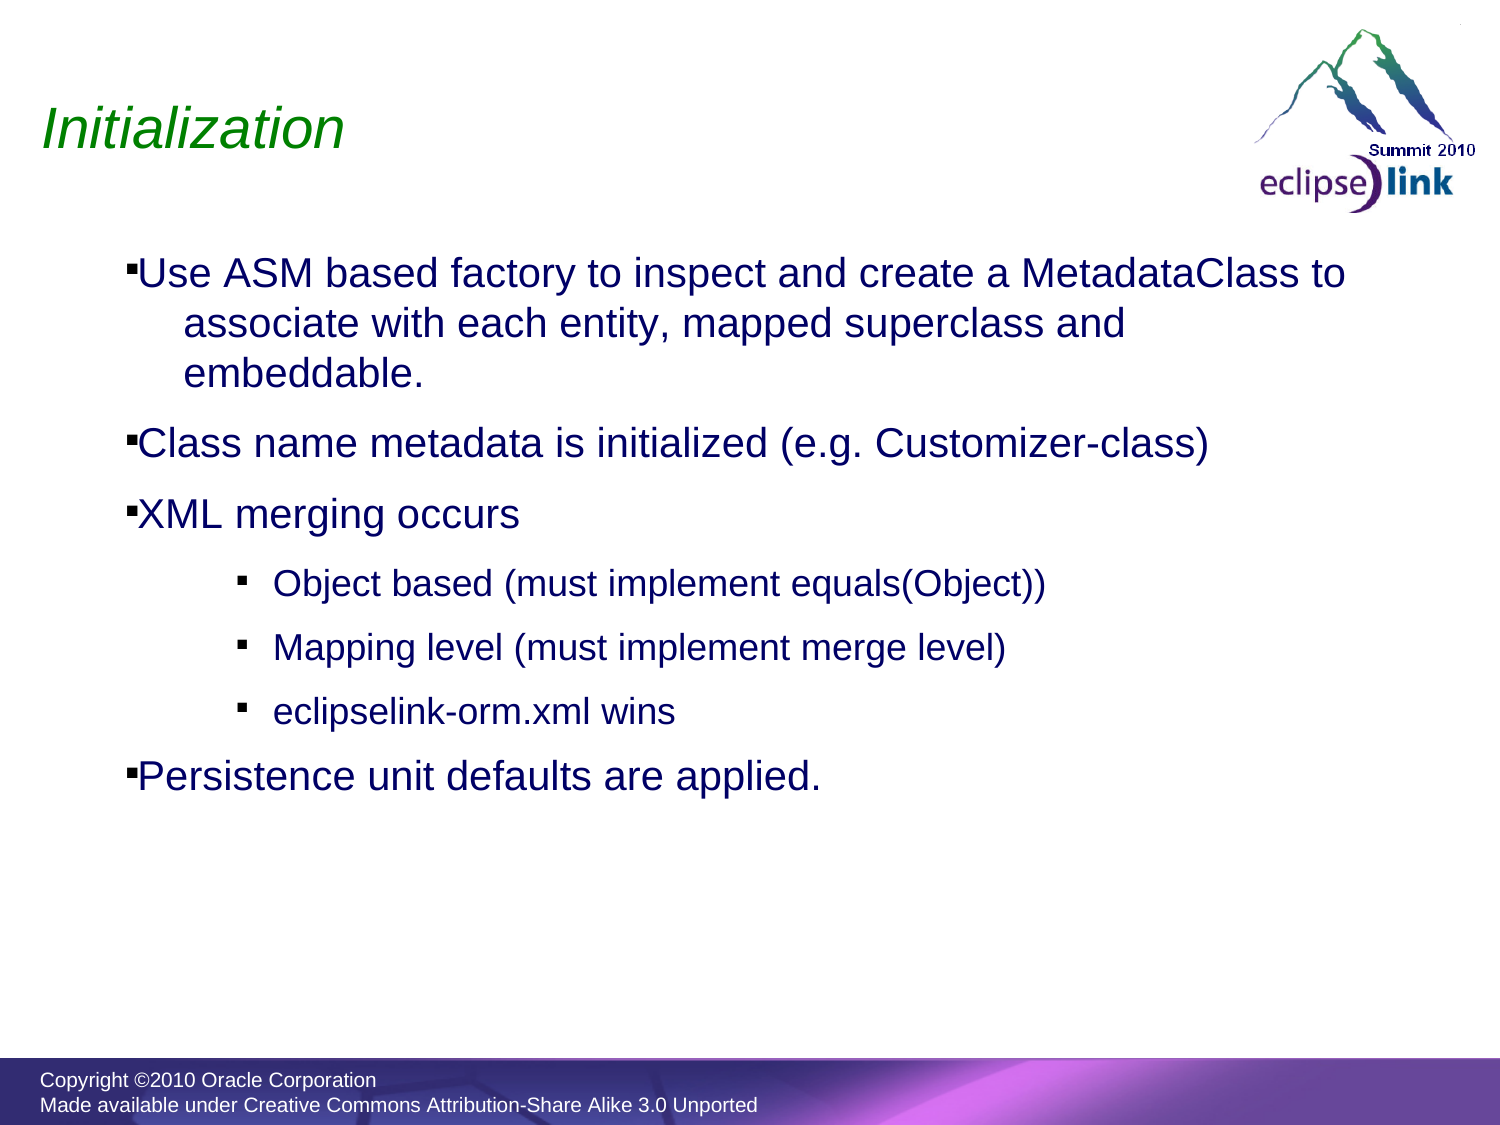

# Initialization
Use ASM based factory to inspect and create a MetadataClass to associate with each entity, mapped superclass and embeddable.
Class name metadata is initialized (e.g. Customizer-class)
XML merging occurs
Object based (must implement equals(Object))
Mapping level (must implement merge level)
eclipselink-orm.xml wins
Persistence unit defaults are applied.